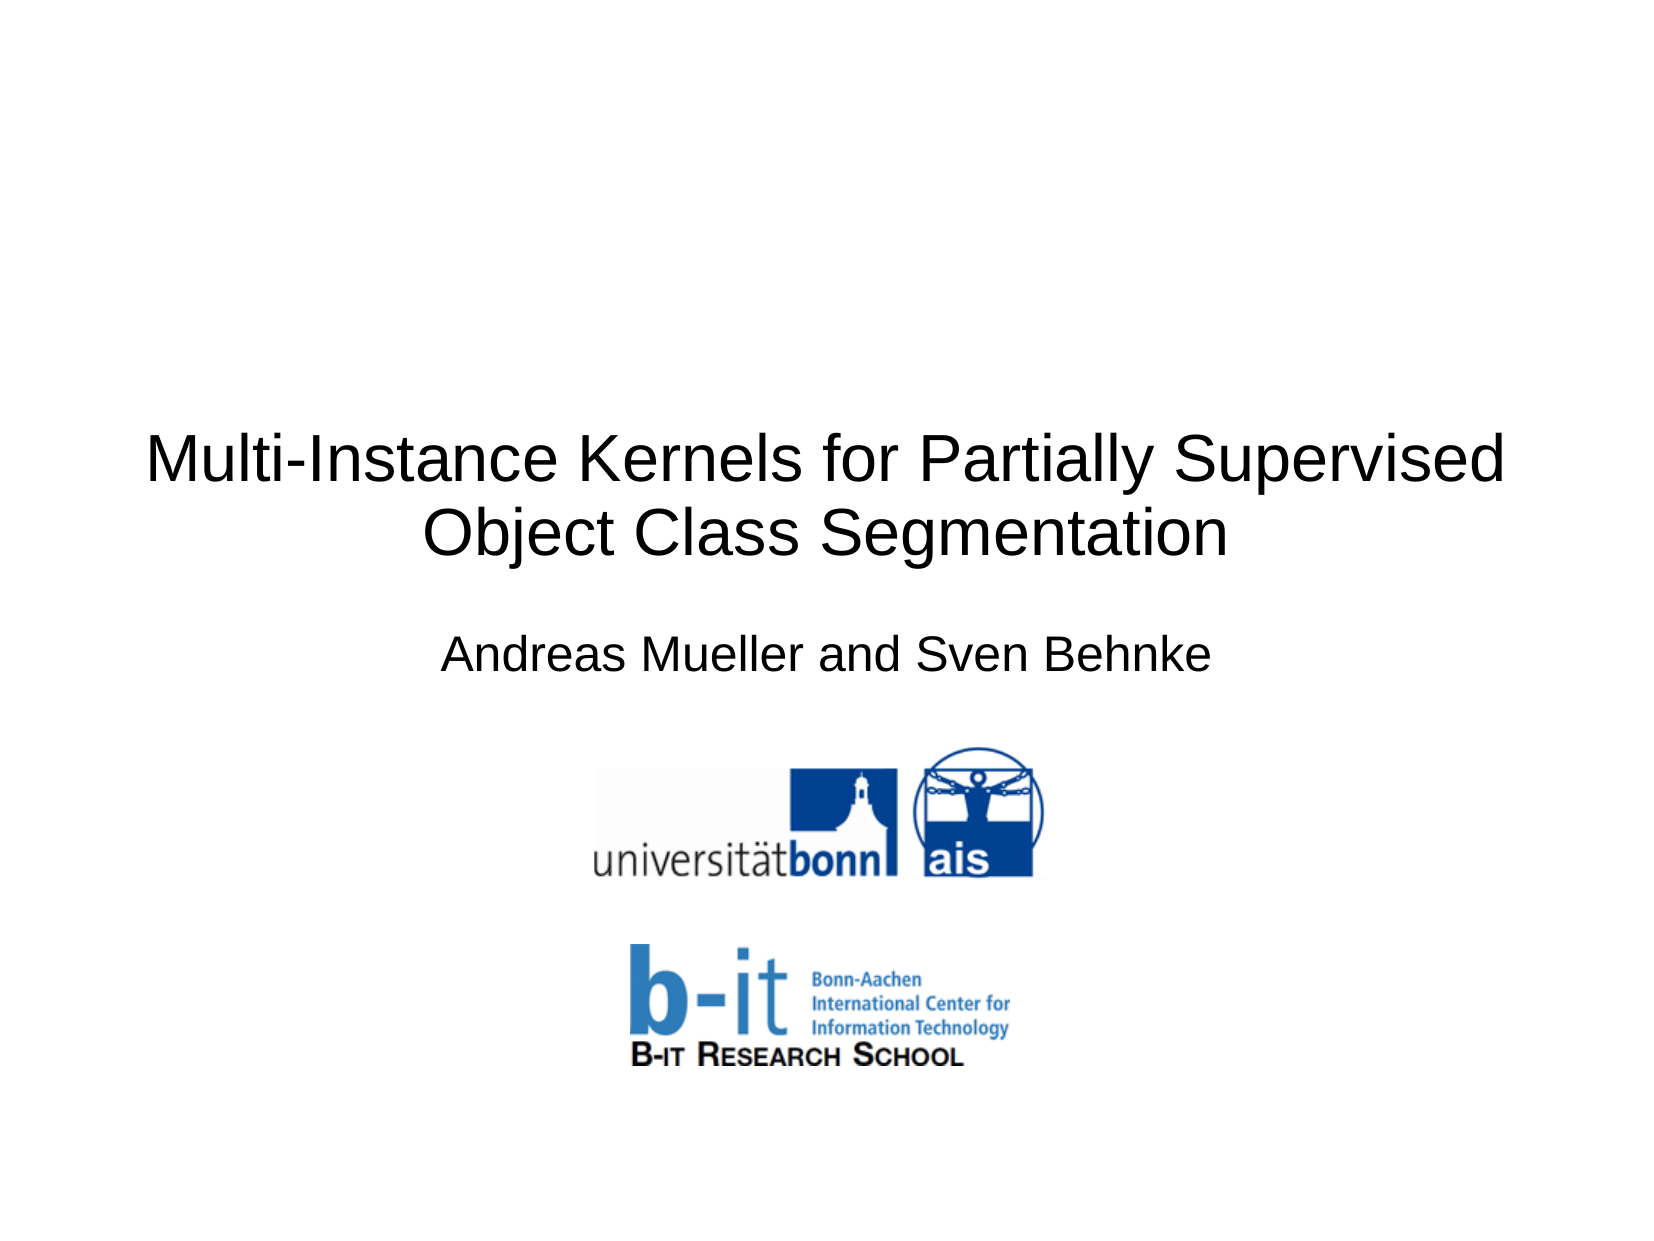

Multi-Instance Kernels for  Partially Supervised Object Class Segmentation
Andreas Mueller and Sven Behnke